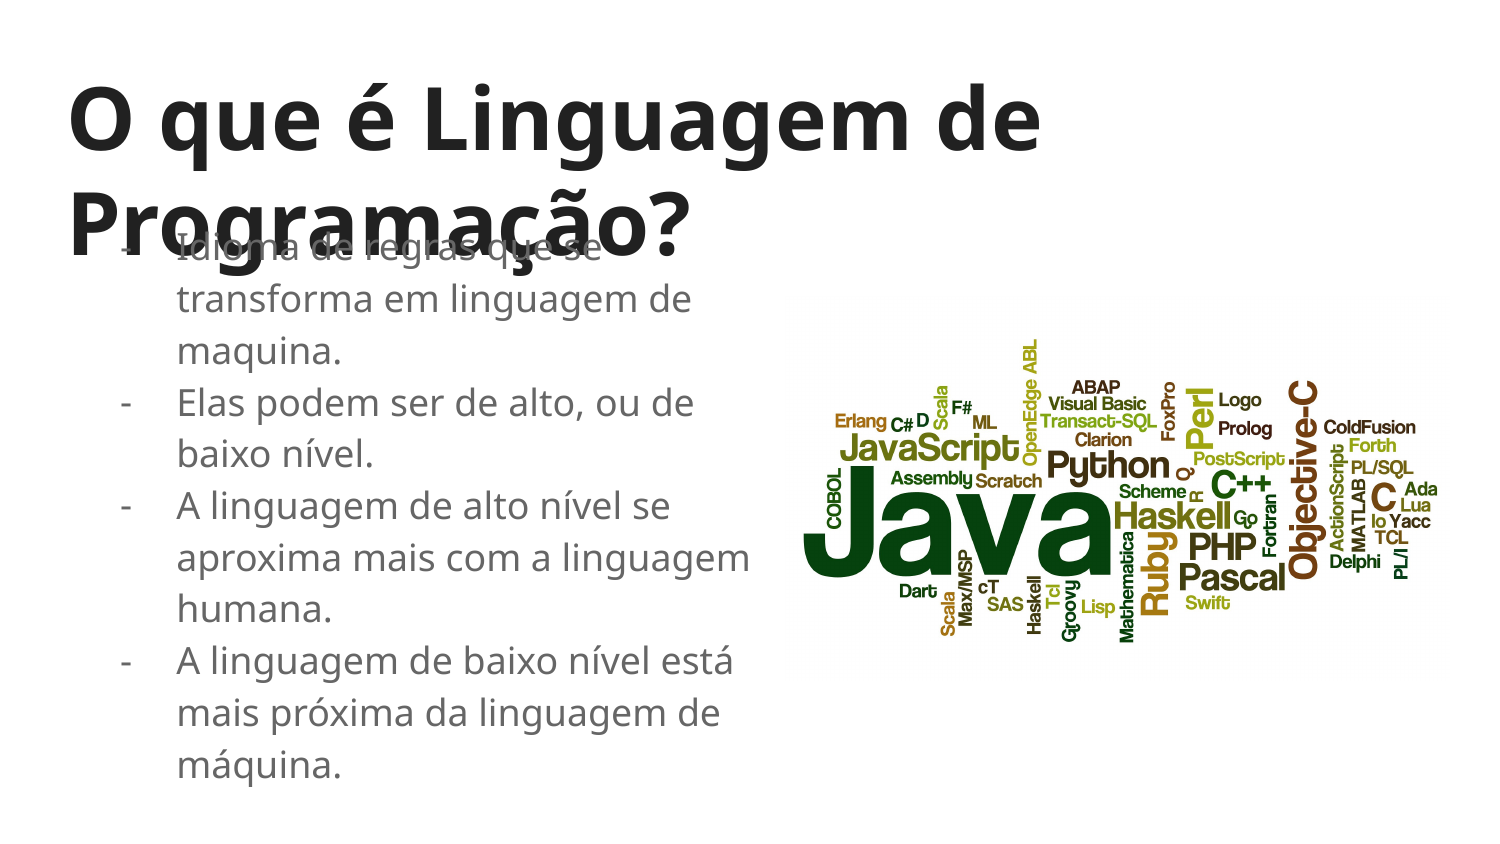

# O que é Linguagem de Programação?
Idioma de regras que se transforma em linguagem de maquina.
Elas podem ser de alto, ou de baixo nível.
A linguagem de alto nível se aproxima mais com a linguagem humana.
A linguagem de baixo nível está mais próxima da linguagem de máquina.